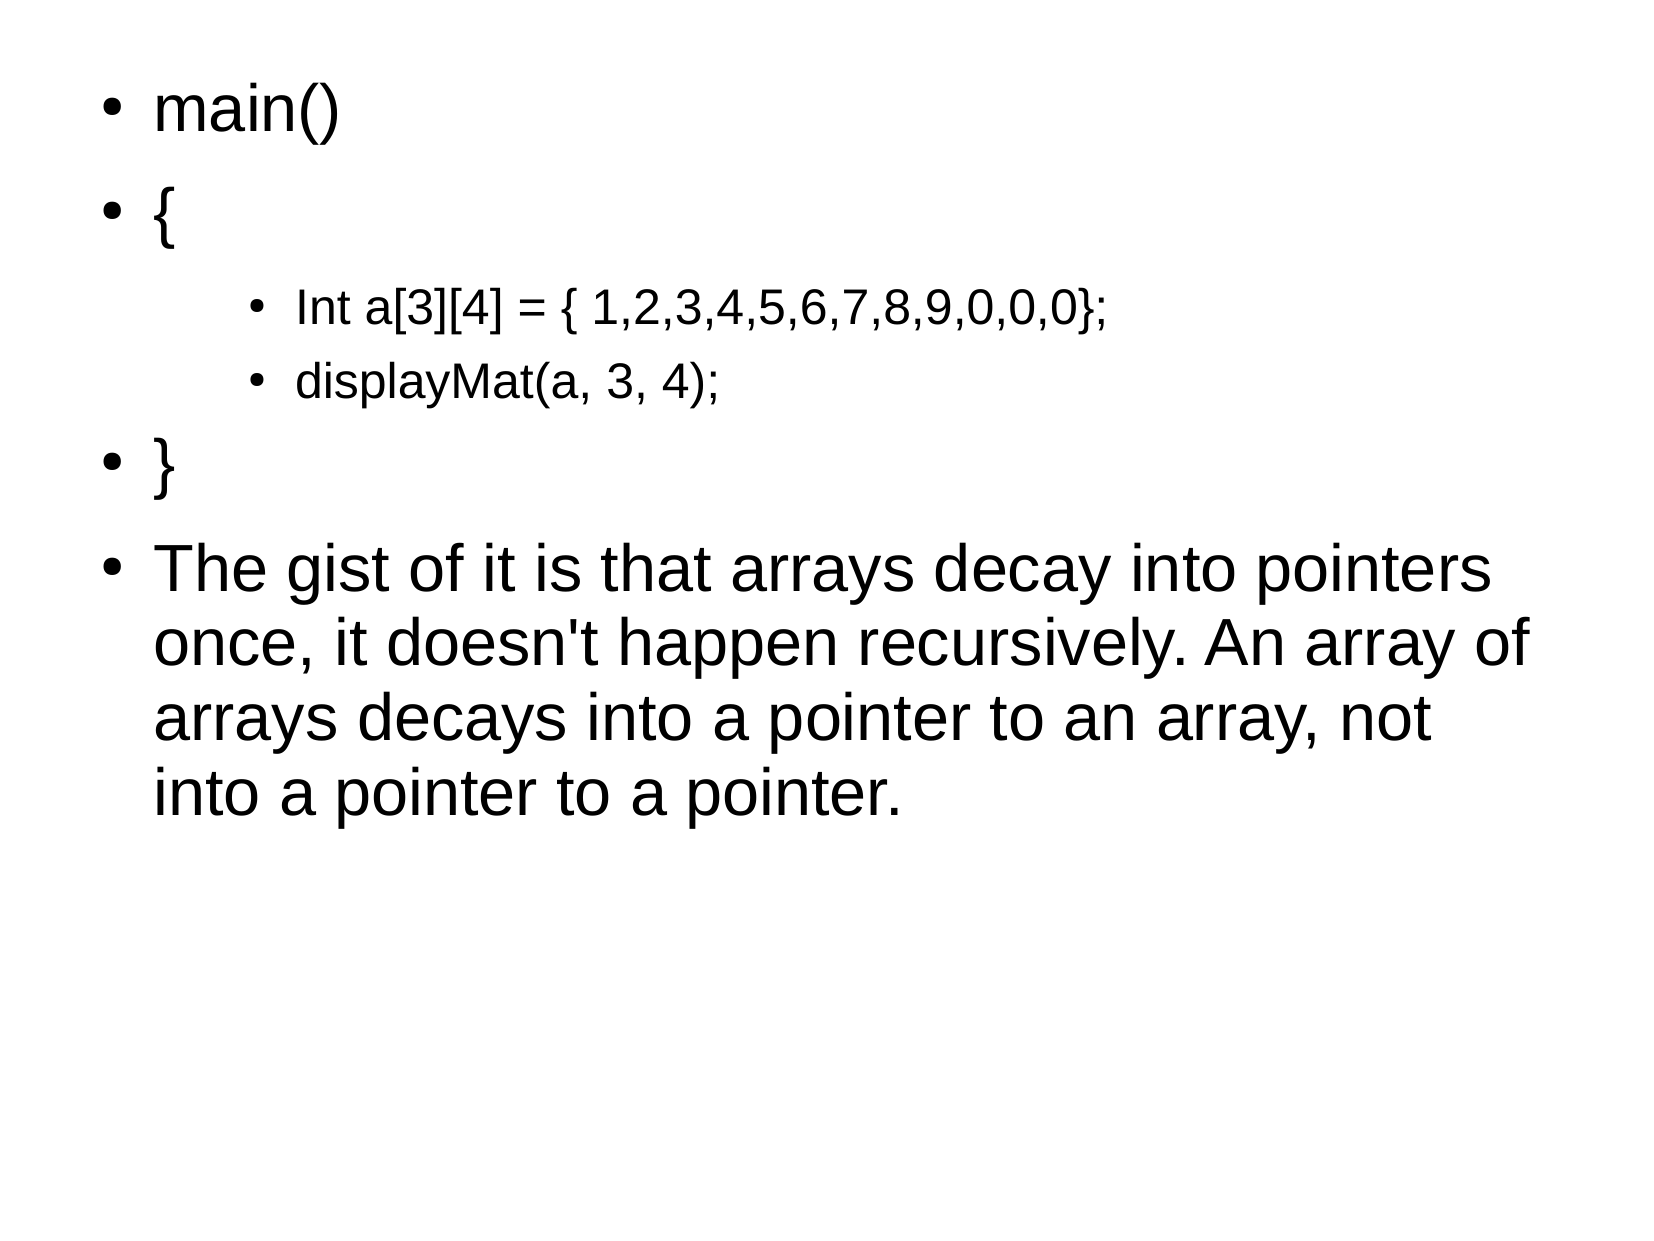

# main()
{
Int a[3][4] = { 1,2,3,4,5,6,7,8,9,0,0,0};
displayMat(a, 3, 4);
}
The gist of it is that arrays decay into pointers once, it doesn't happen recursively. An array of arrays decays into a pointer to an array, not into a pointer to a pointer.